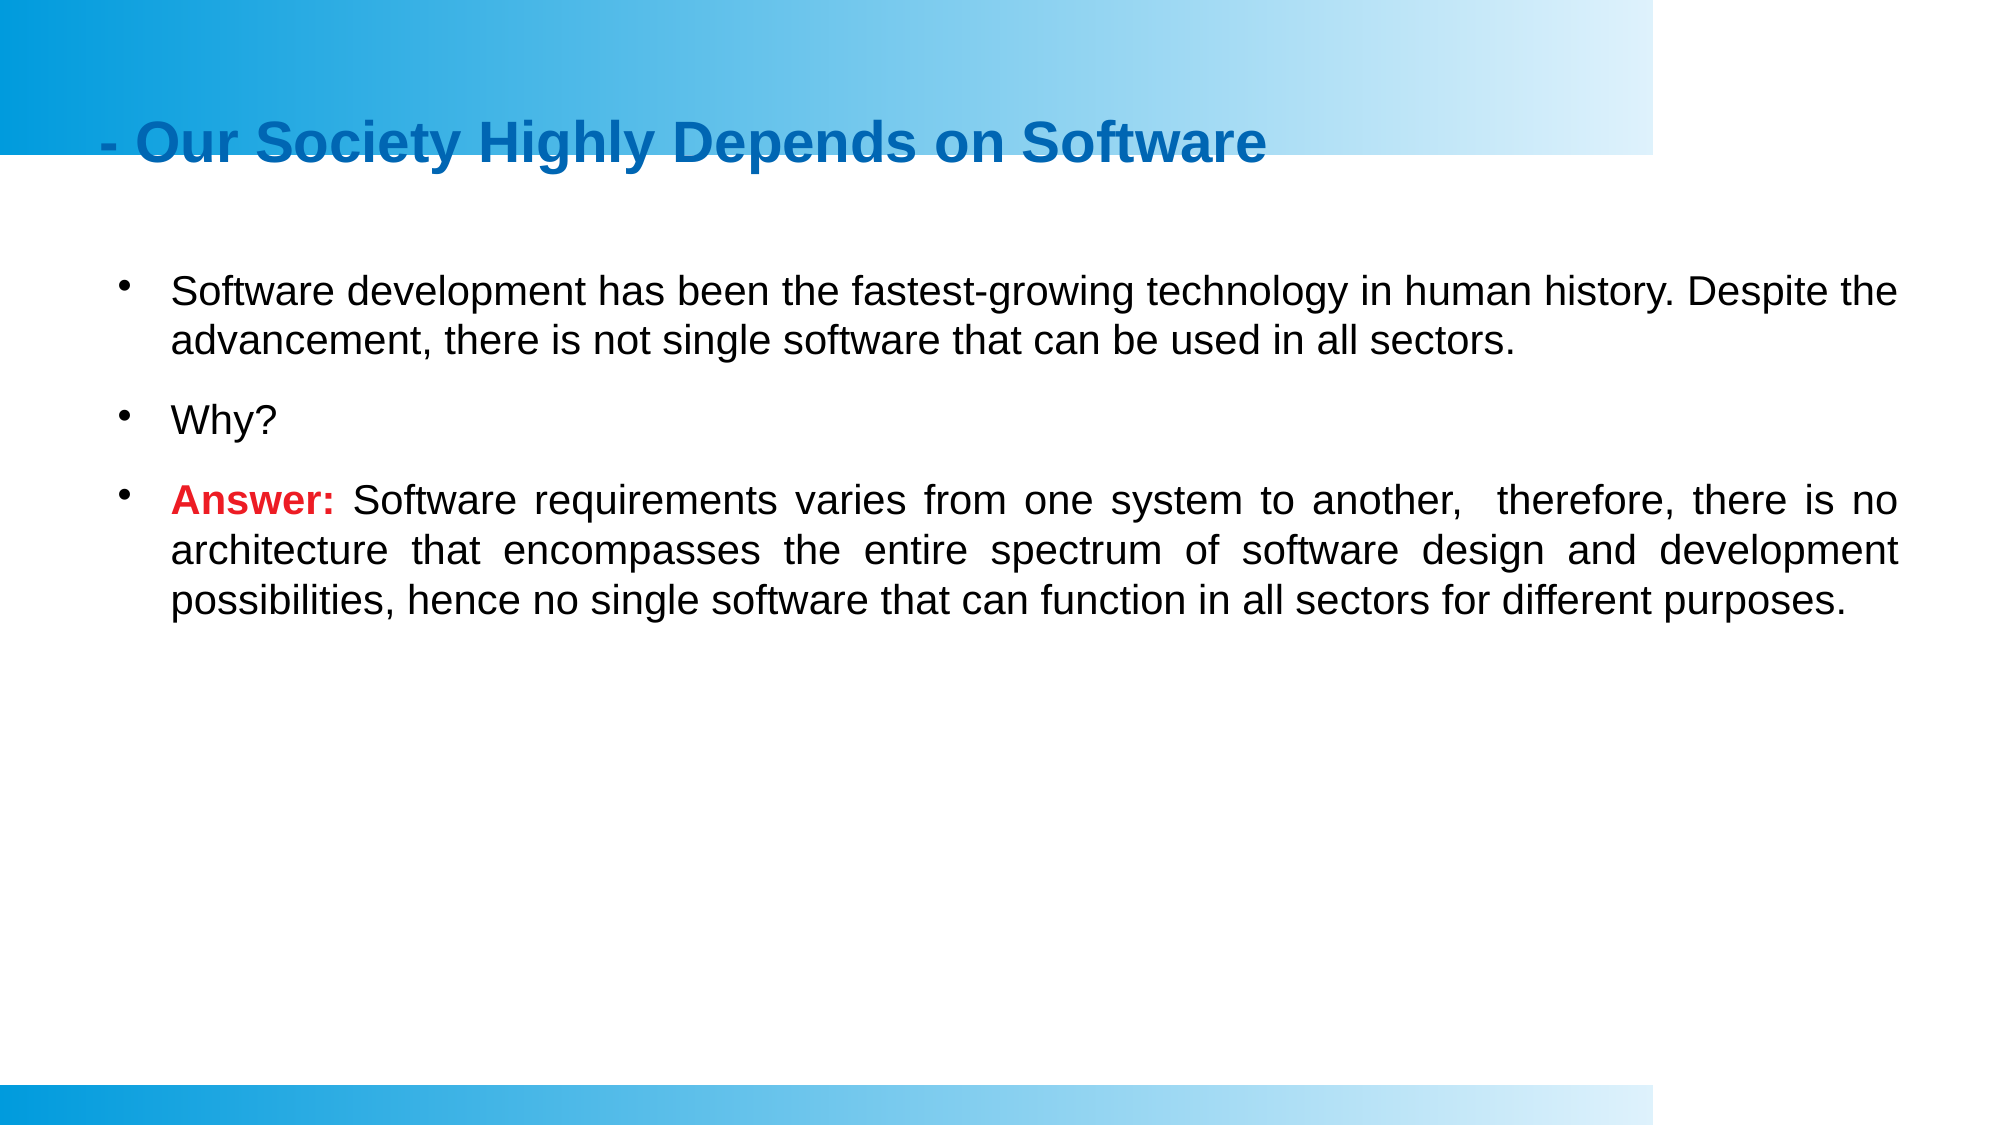

# - Our Society Highly Depends on Software
Software development has been the fastest-growing technology in human history. Despite the advancement, there is not single software that can be used in all sectors.
Why?
Answer: Software requirements varies from one system to another, therefore, there is no architecture that encompasses the entire spectrum of software design and development possibilities, hence no single software that can function in all sectors for different purposes.